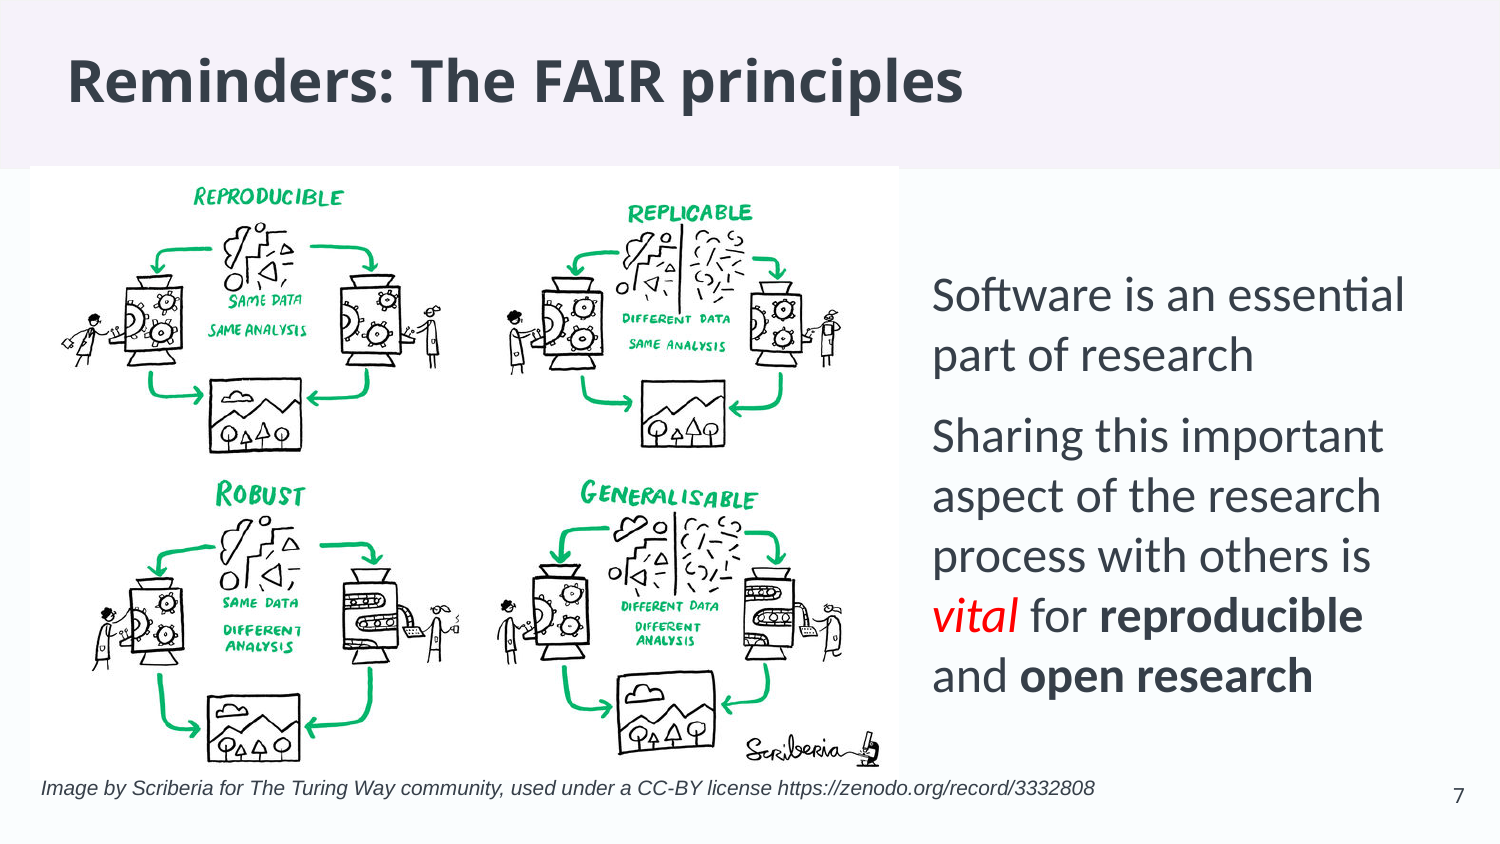

# Reminders: The FAIR principles
Software is an essential part of research
Sharing this important aspect of the research process with others is vital for reproducible and open research
Image by Scriberia for The Turing Way community, used under a CC-BY license https://zenodo.org/record/3332808